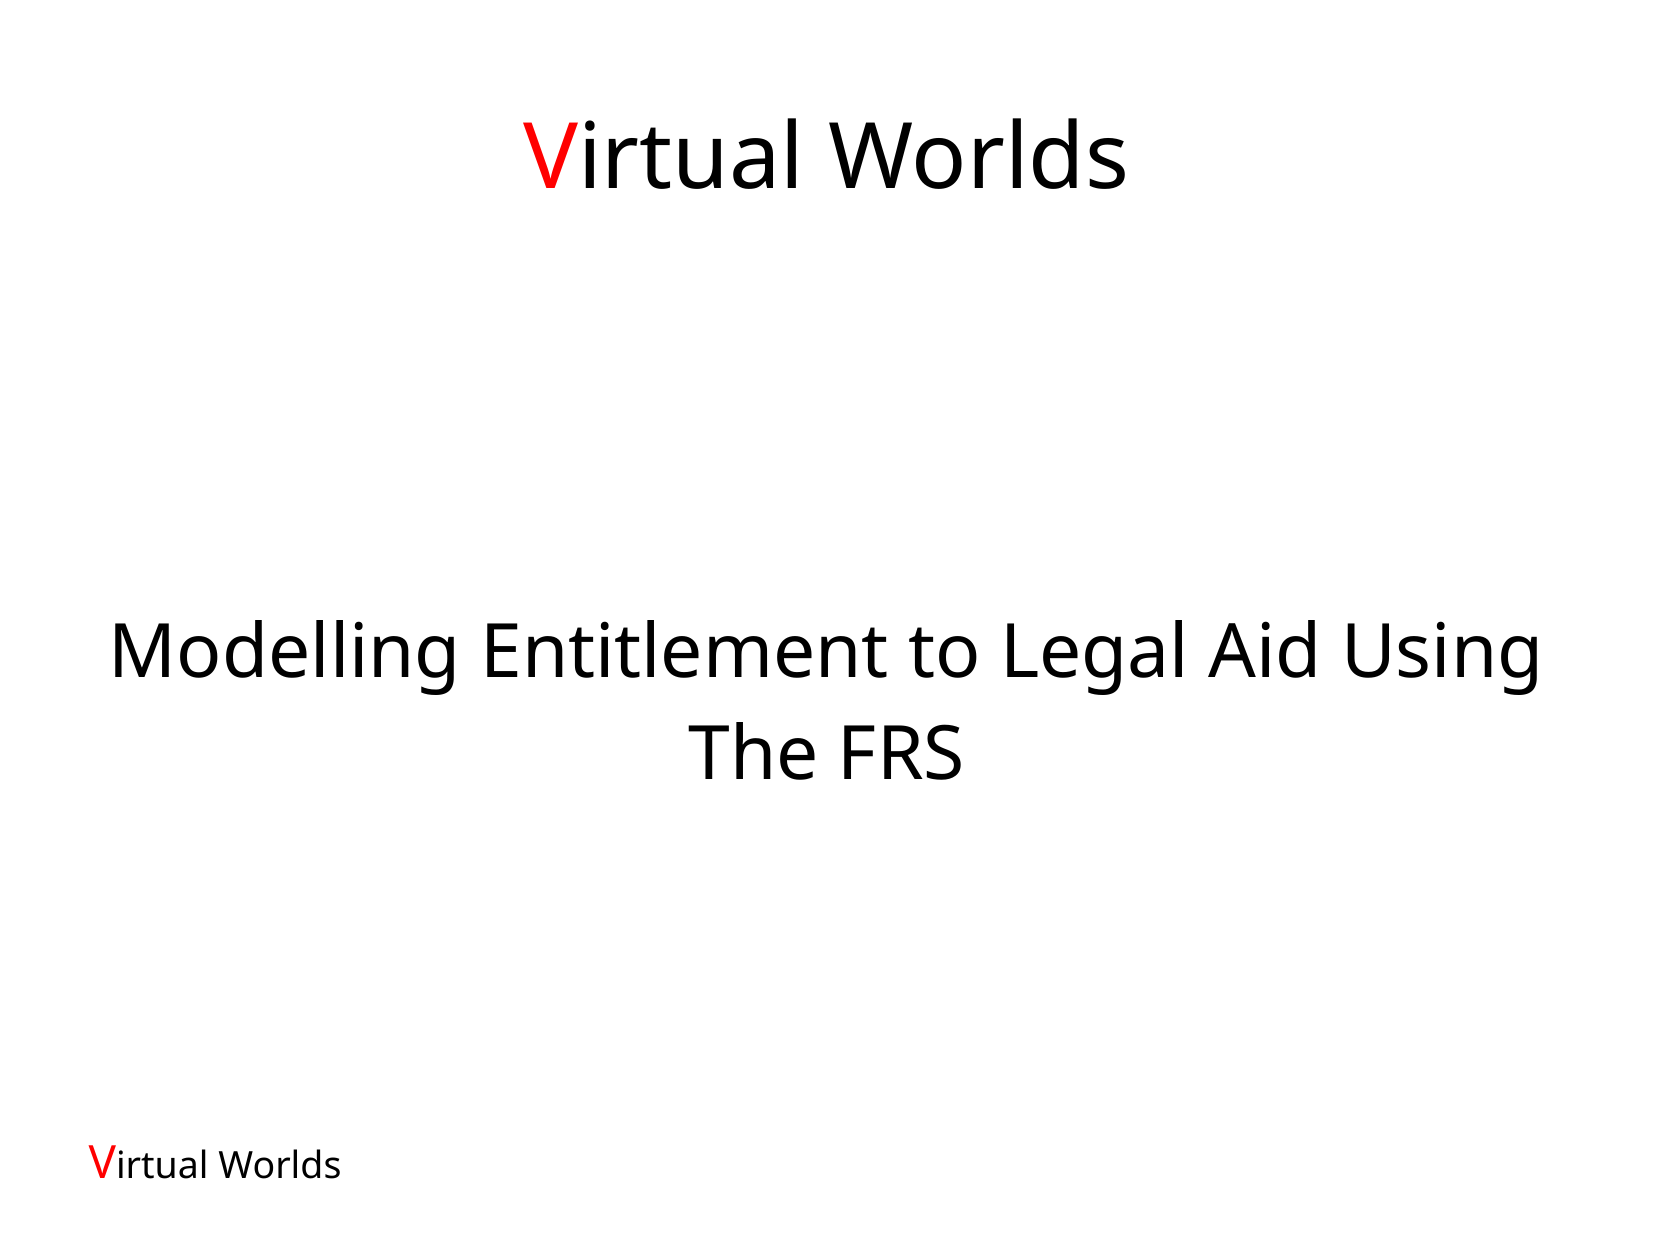

# Virtual Worlds
Modelling Entitlement to Legal Aid Using The FRS